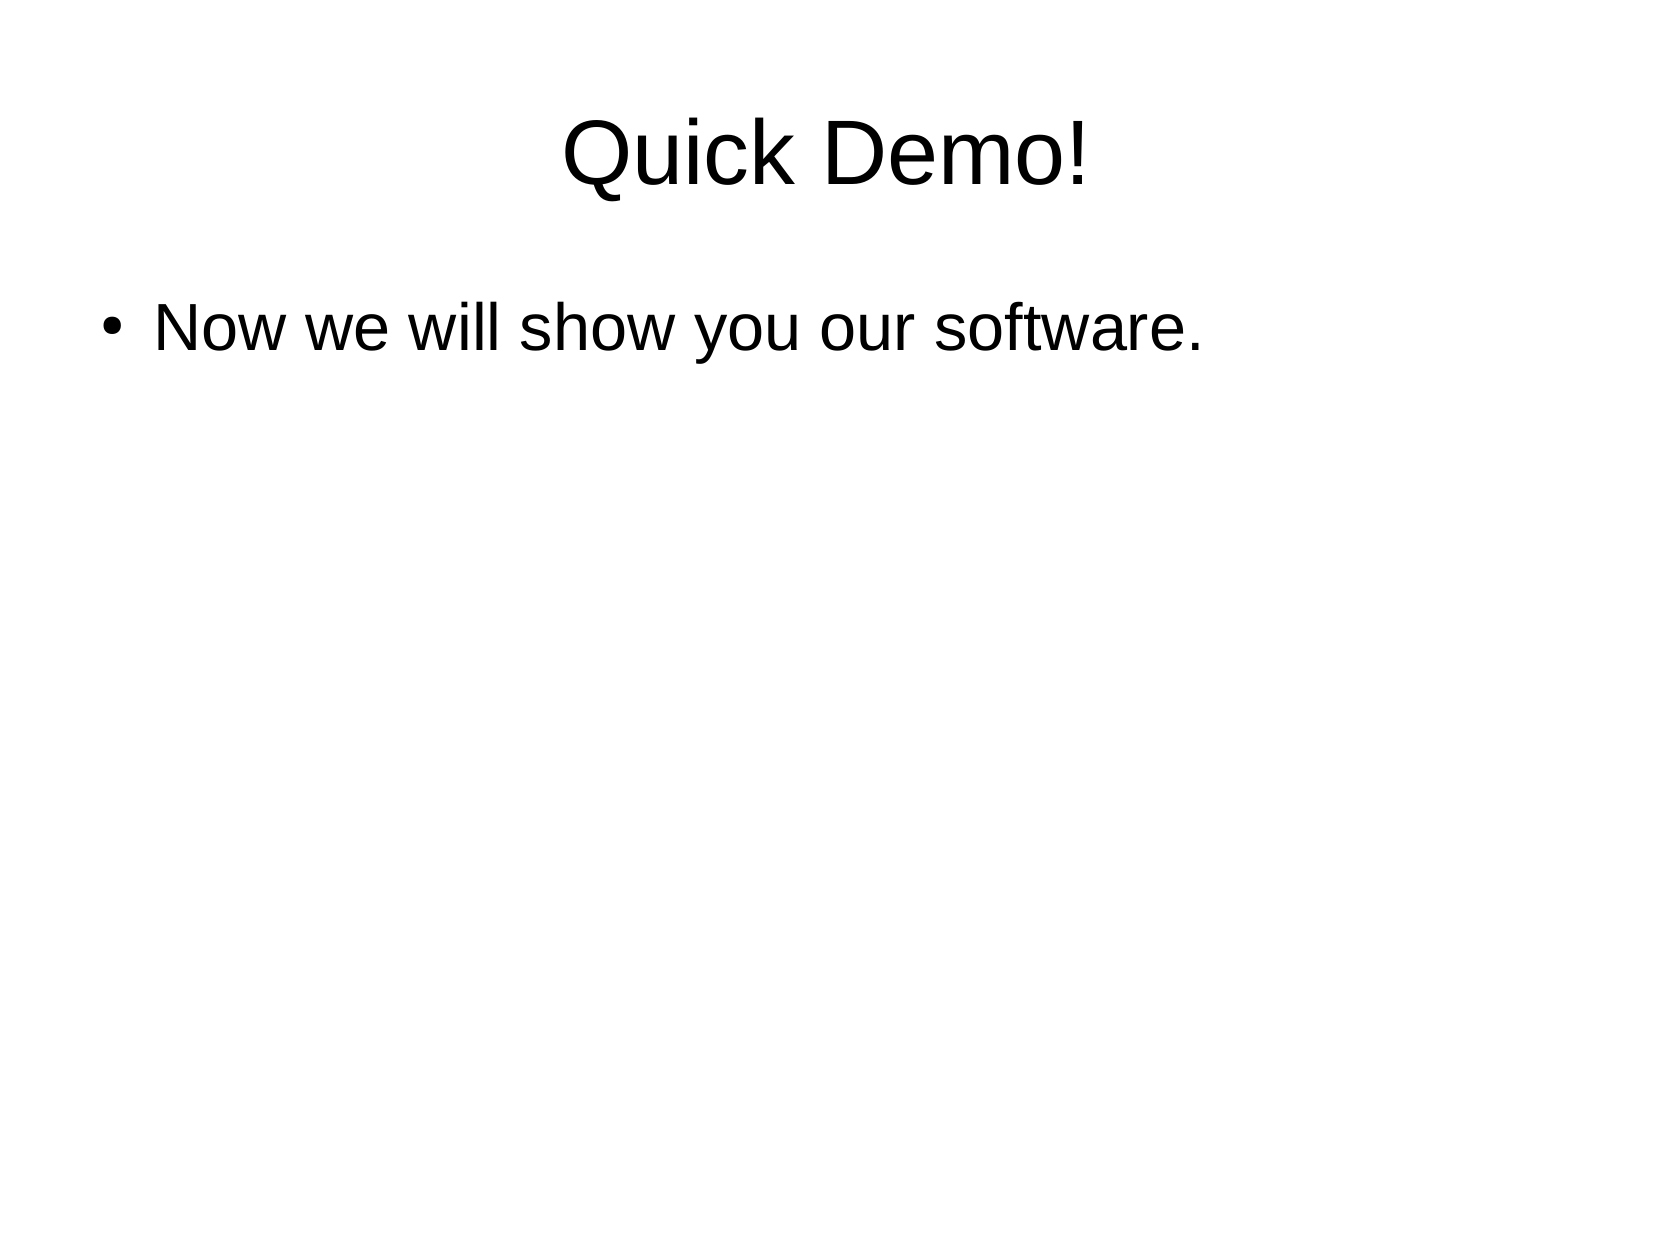

# Quick Demo!
Now we will show you our software.